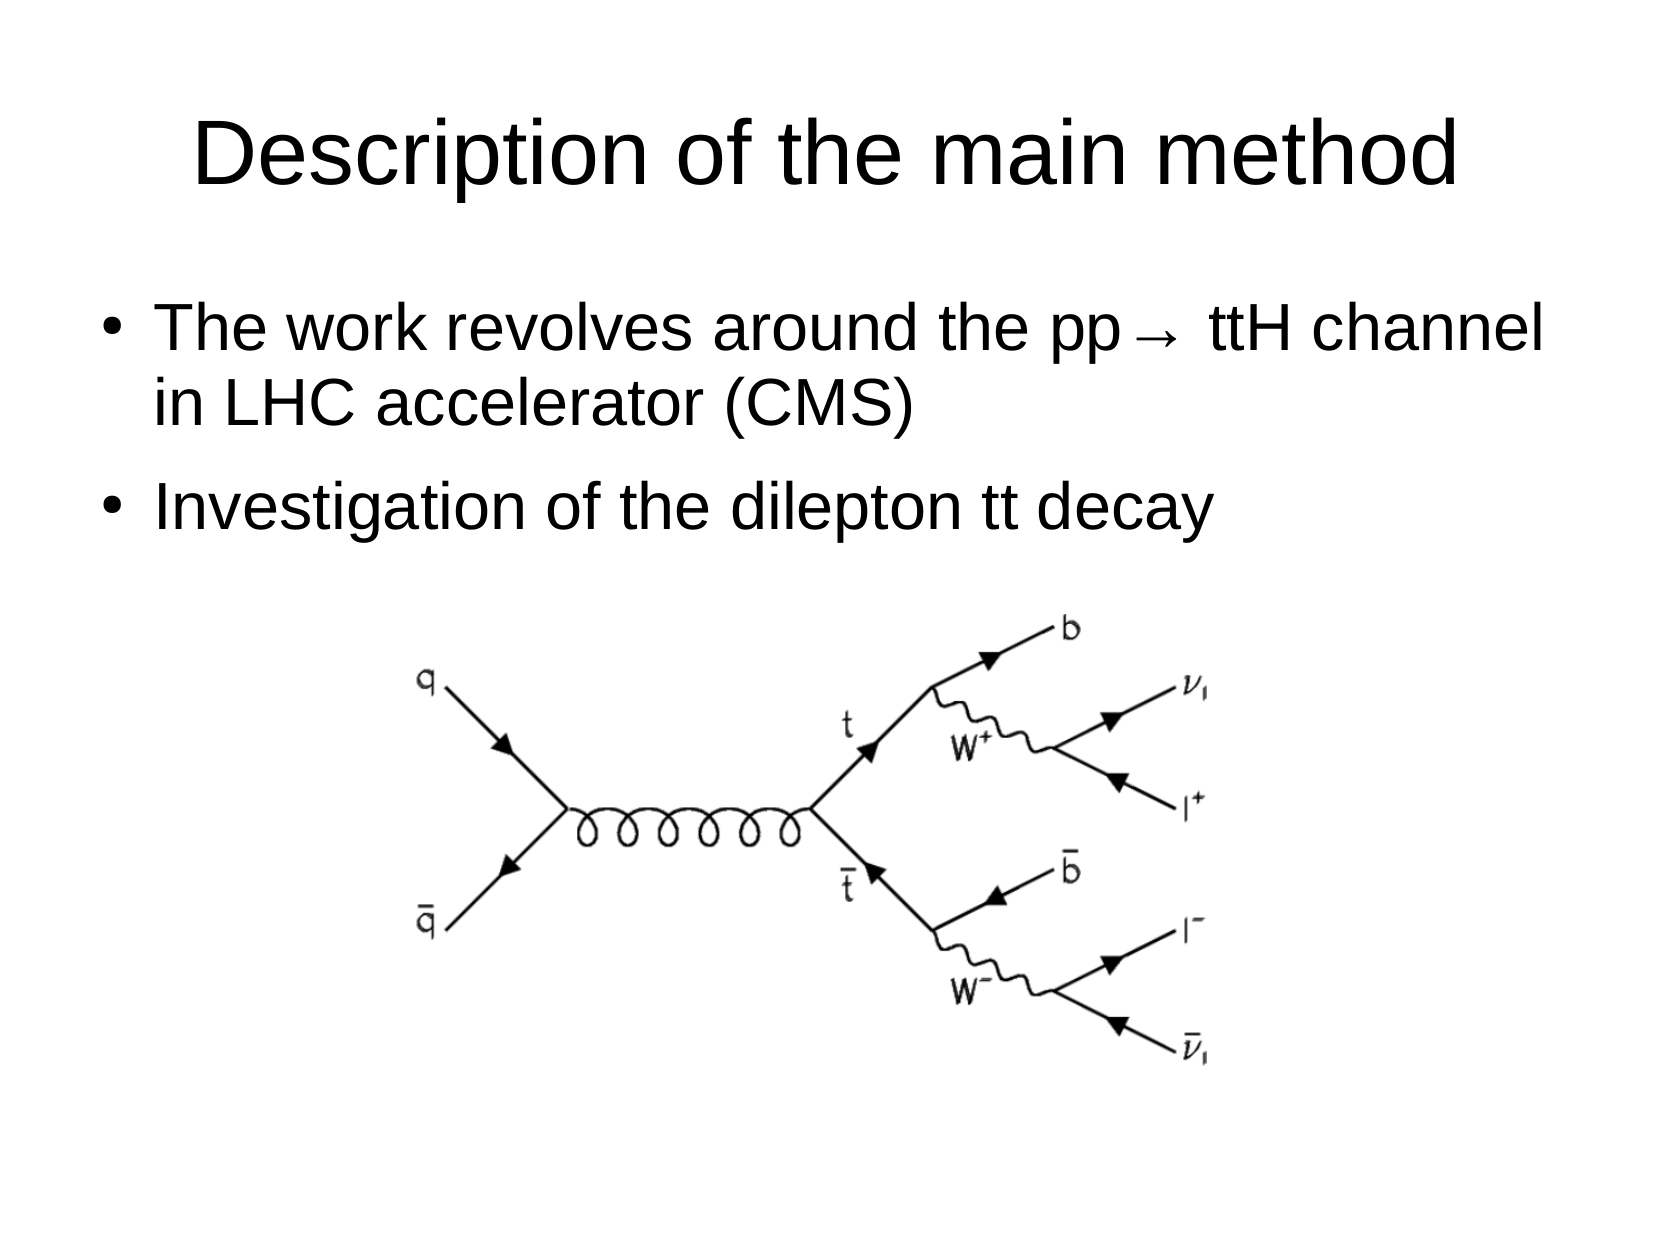

# Description of the main method
The work revolves around the pp→ ttH channel in LHC accelerator (CMS)
Investigation of the dilepton tt decay